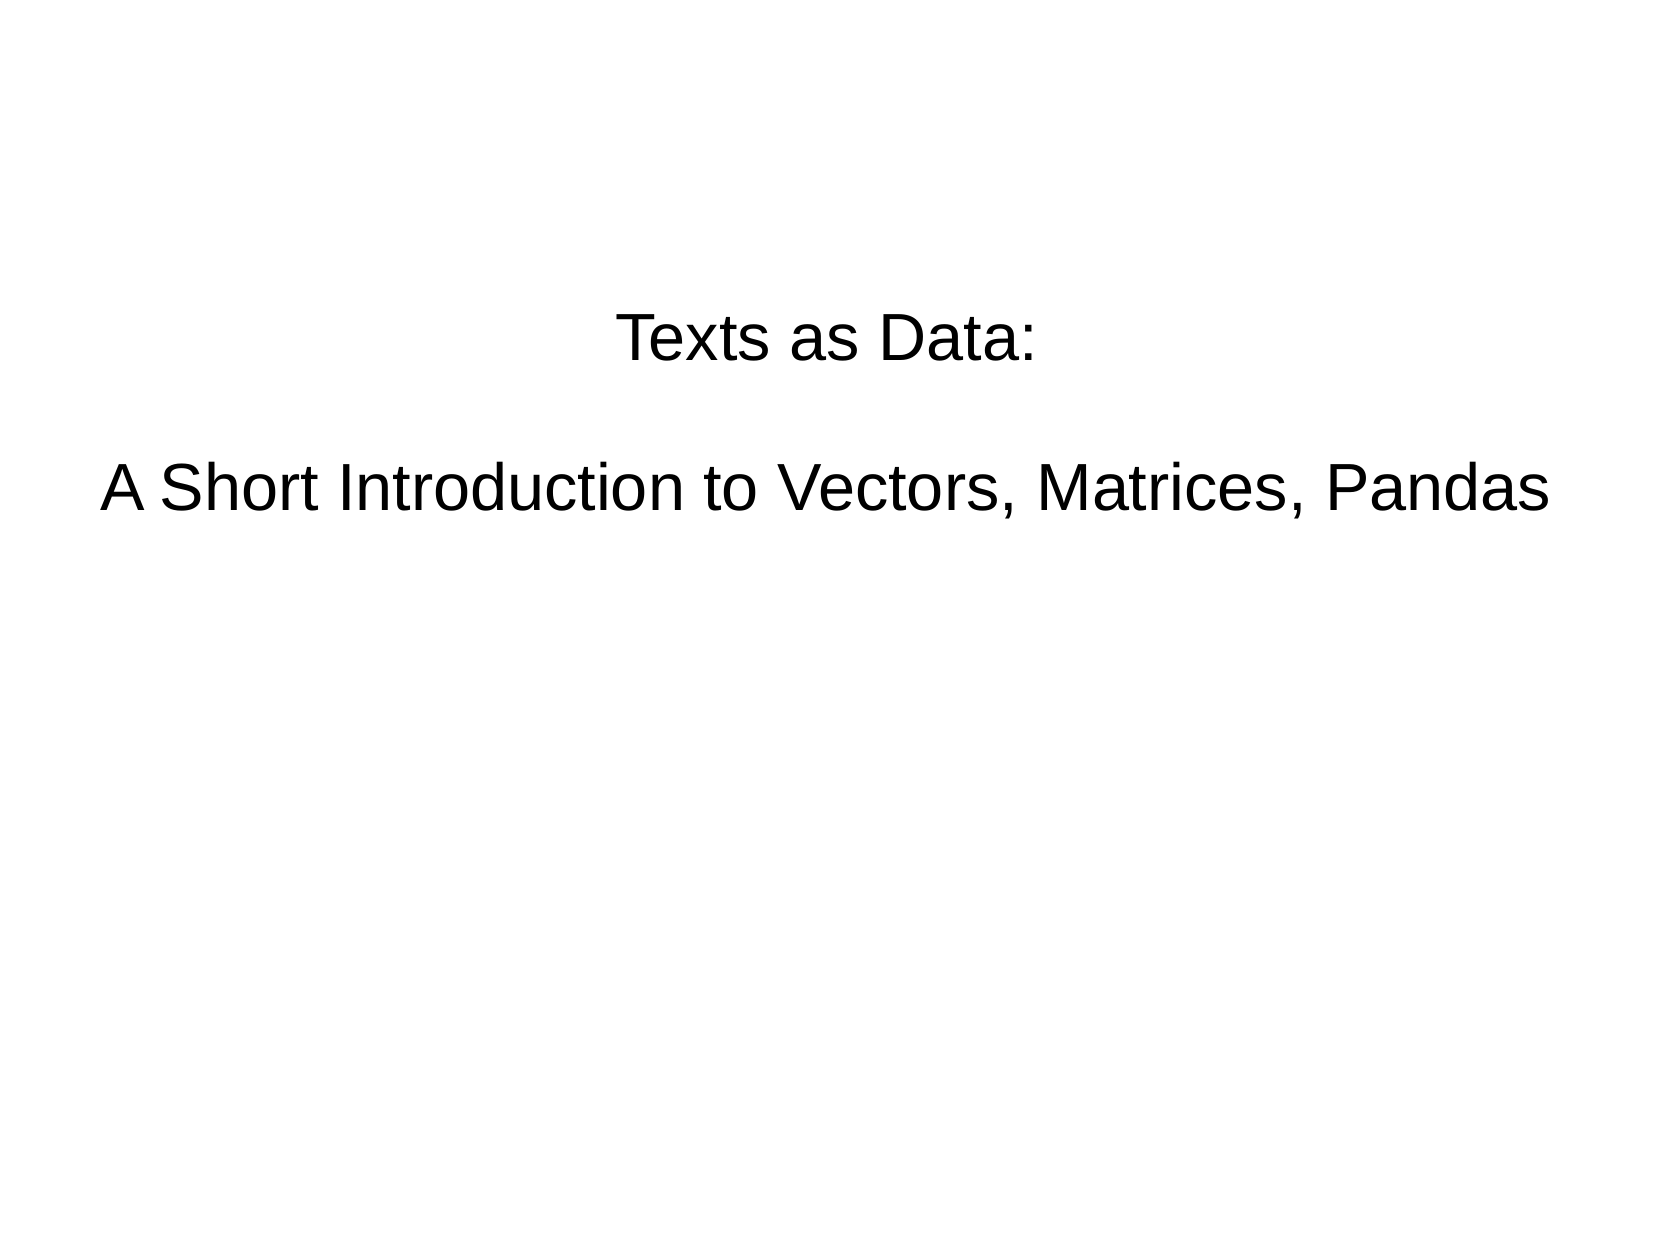

# Texts as Data:
A Short Introduction to Vectors, Matrices, Pandas